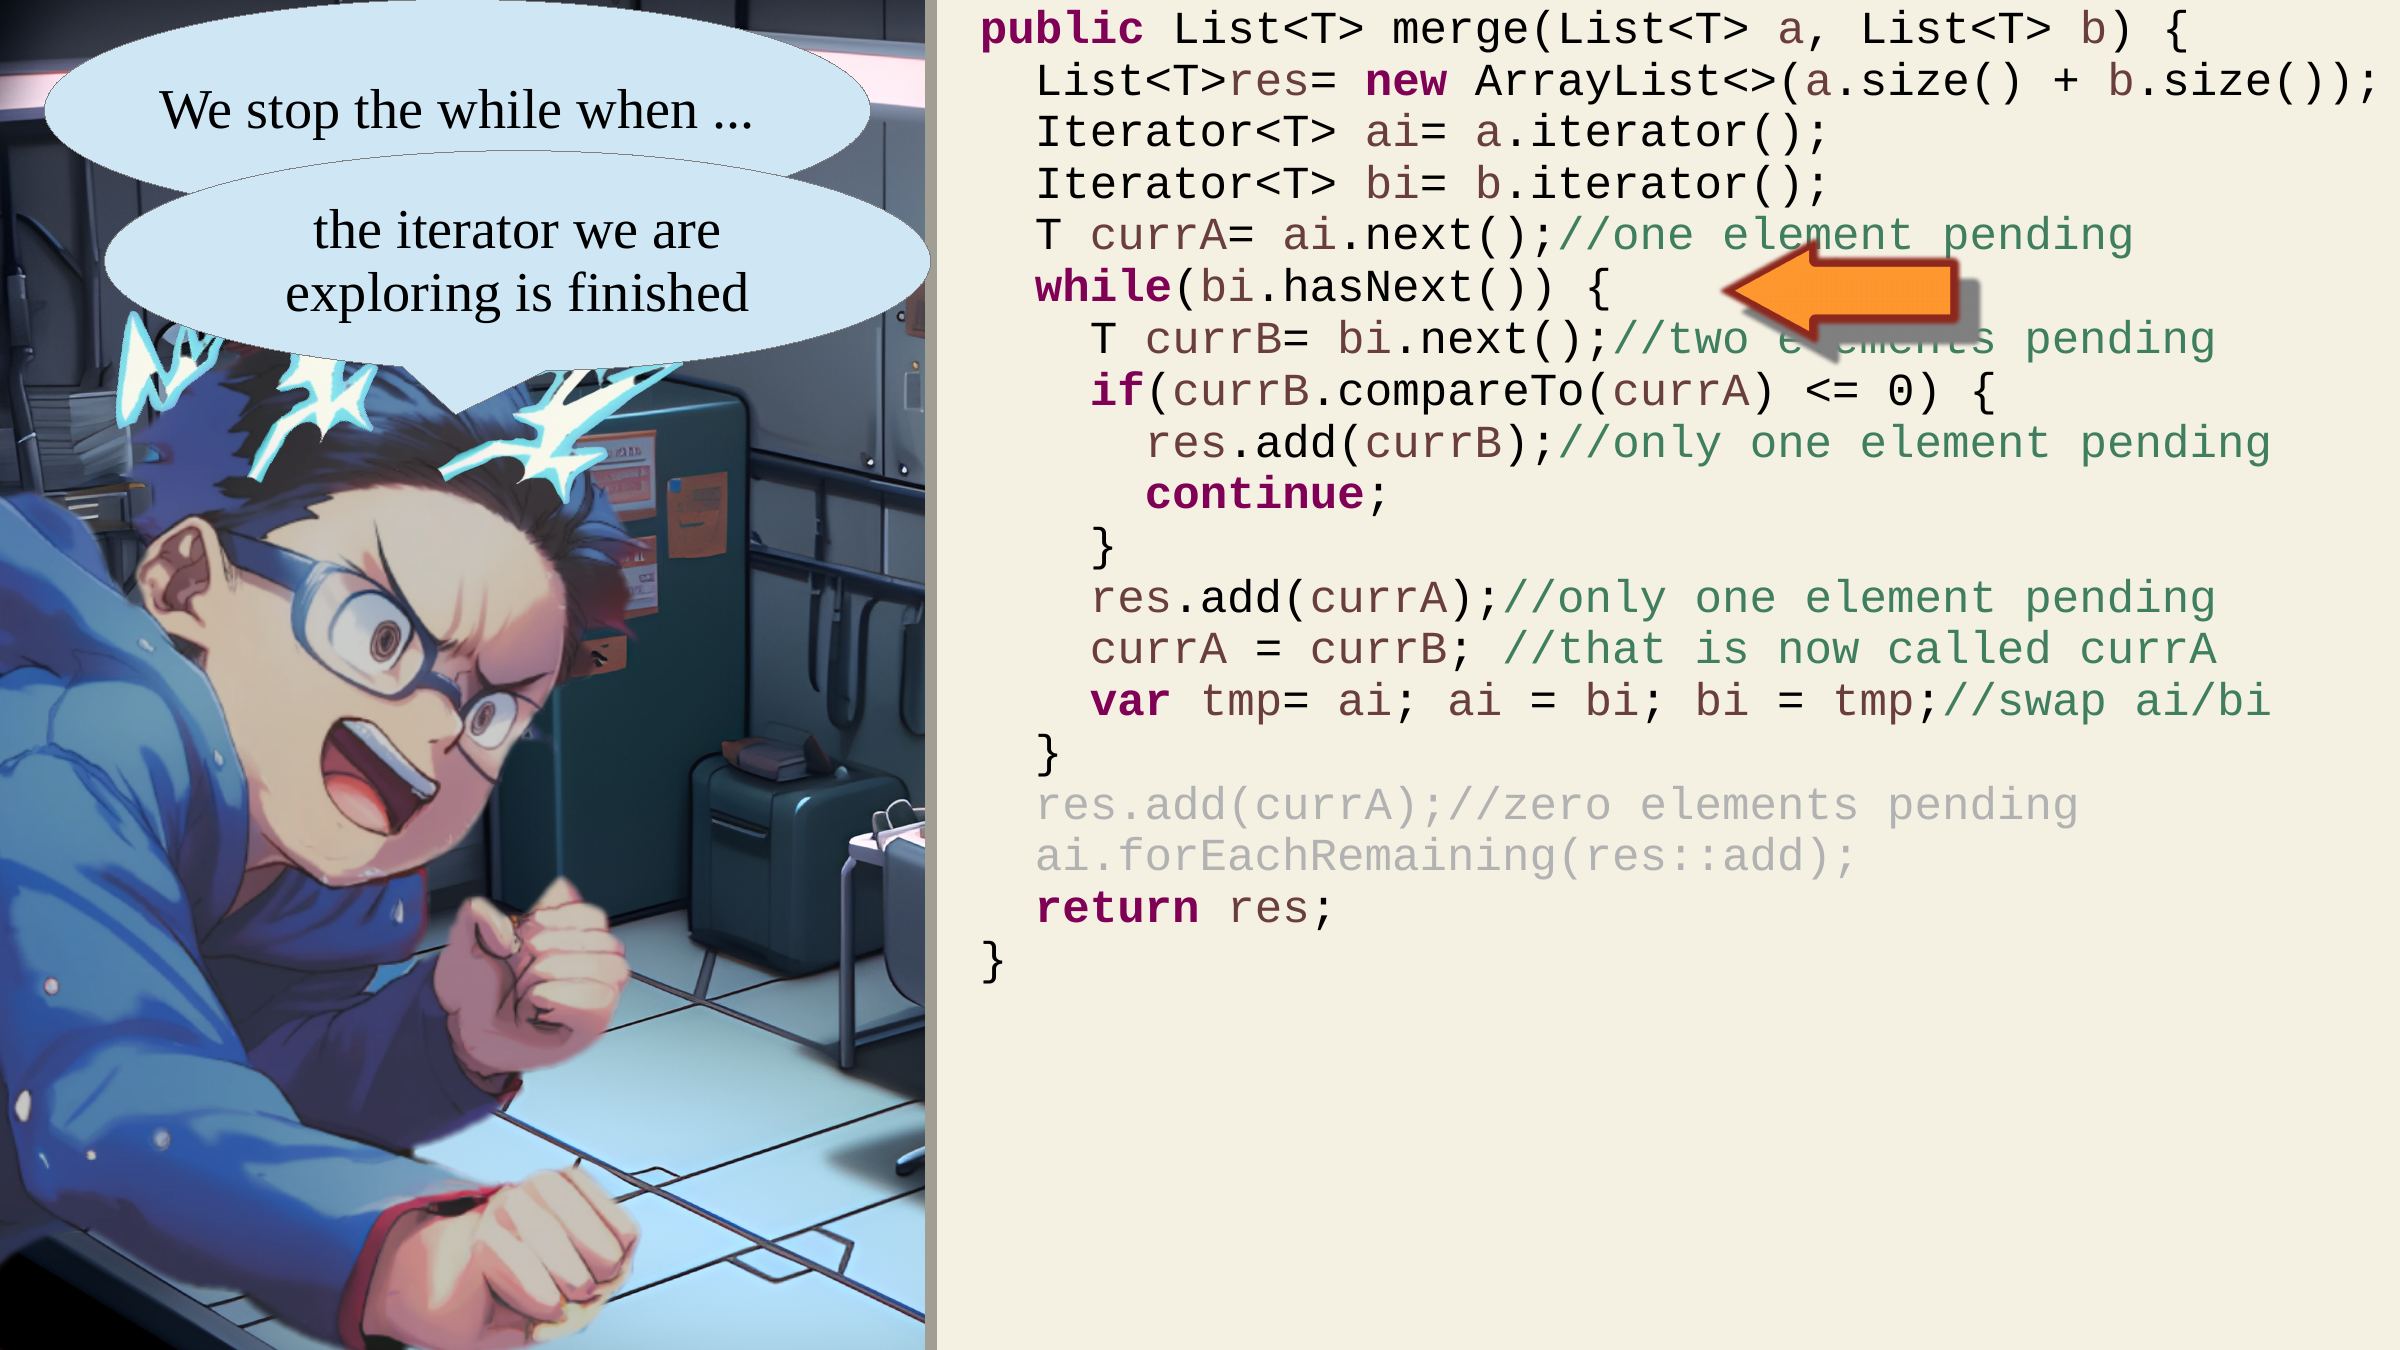

public List<T> merge(List<T> a, List<T> b) {
 List<T>res= new ArrayList<>(a.size() + b.size());
 Iterator<T> ai= a.iterator();
 Iterator<T> bi= b.iterator();
 T currA= ai.next();//one element pending
 while(bi.hasNext()) {
 T currB= bi.next();//two elements pending
 if(currB.compareTo(currA) <= 0) {
 res.add(currB);//only one element pending
 continue;
 }
 res.add(currA);//only one element pending
 currA = currB; //that is now called currA
 var tmp= ai; ai = bi; bi = tmp;//swap ai/bi
 }
 res.add(currA);//zero elements pending
 ai.forEachRemaining(res::add);
 return res;
 }
We stop the while when ...
the iterator we are
exploring is finished